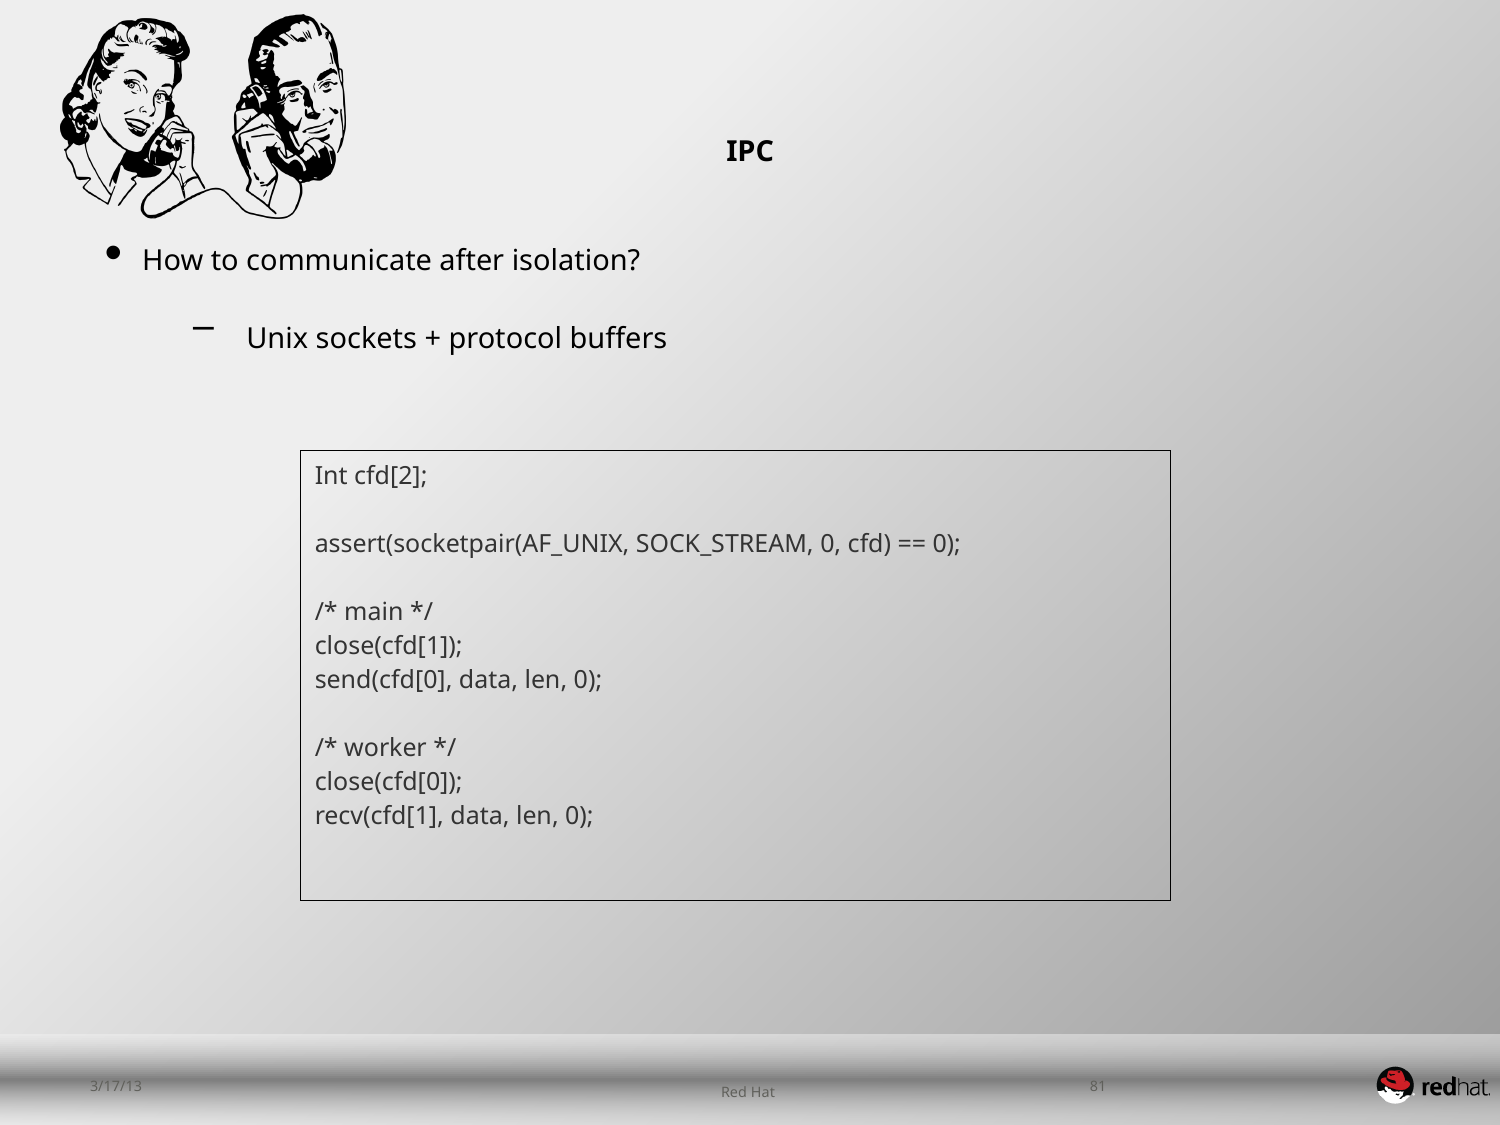

# IPC
How to communicate after isolation?
Unix sockets + protocol buffers
Int cfd[2];
assert(socketpair(AF_UNIX, SOCK_STREAM, 0, cfd) == 0);
/* main */
close(cfd[1]);
send(cfd[0], data, len, 0);
/* worker */
close(cfd[0]);
recv(cfd[1], data, len, 0);
3/17/13
Red Hat